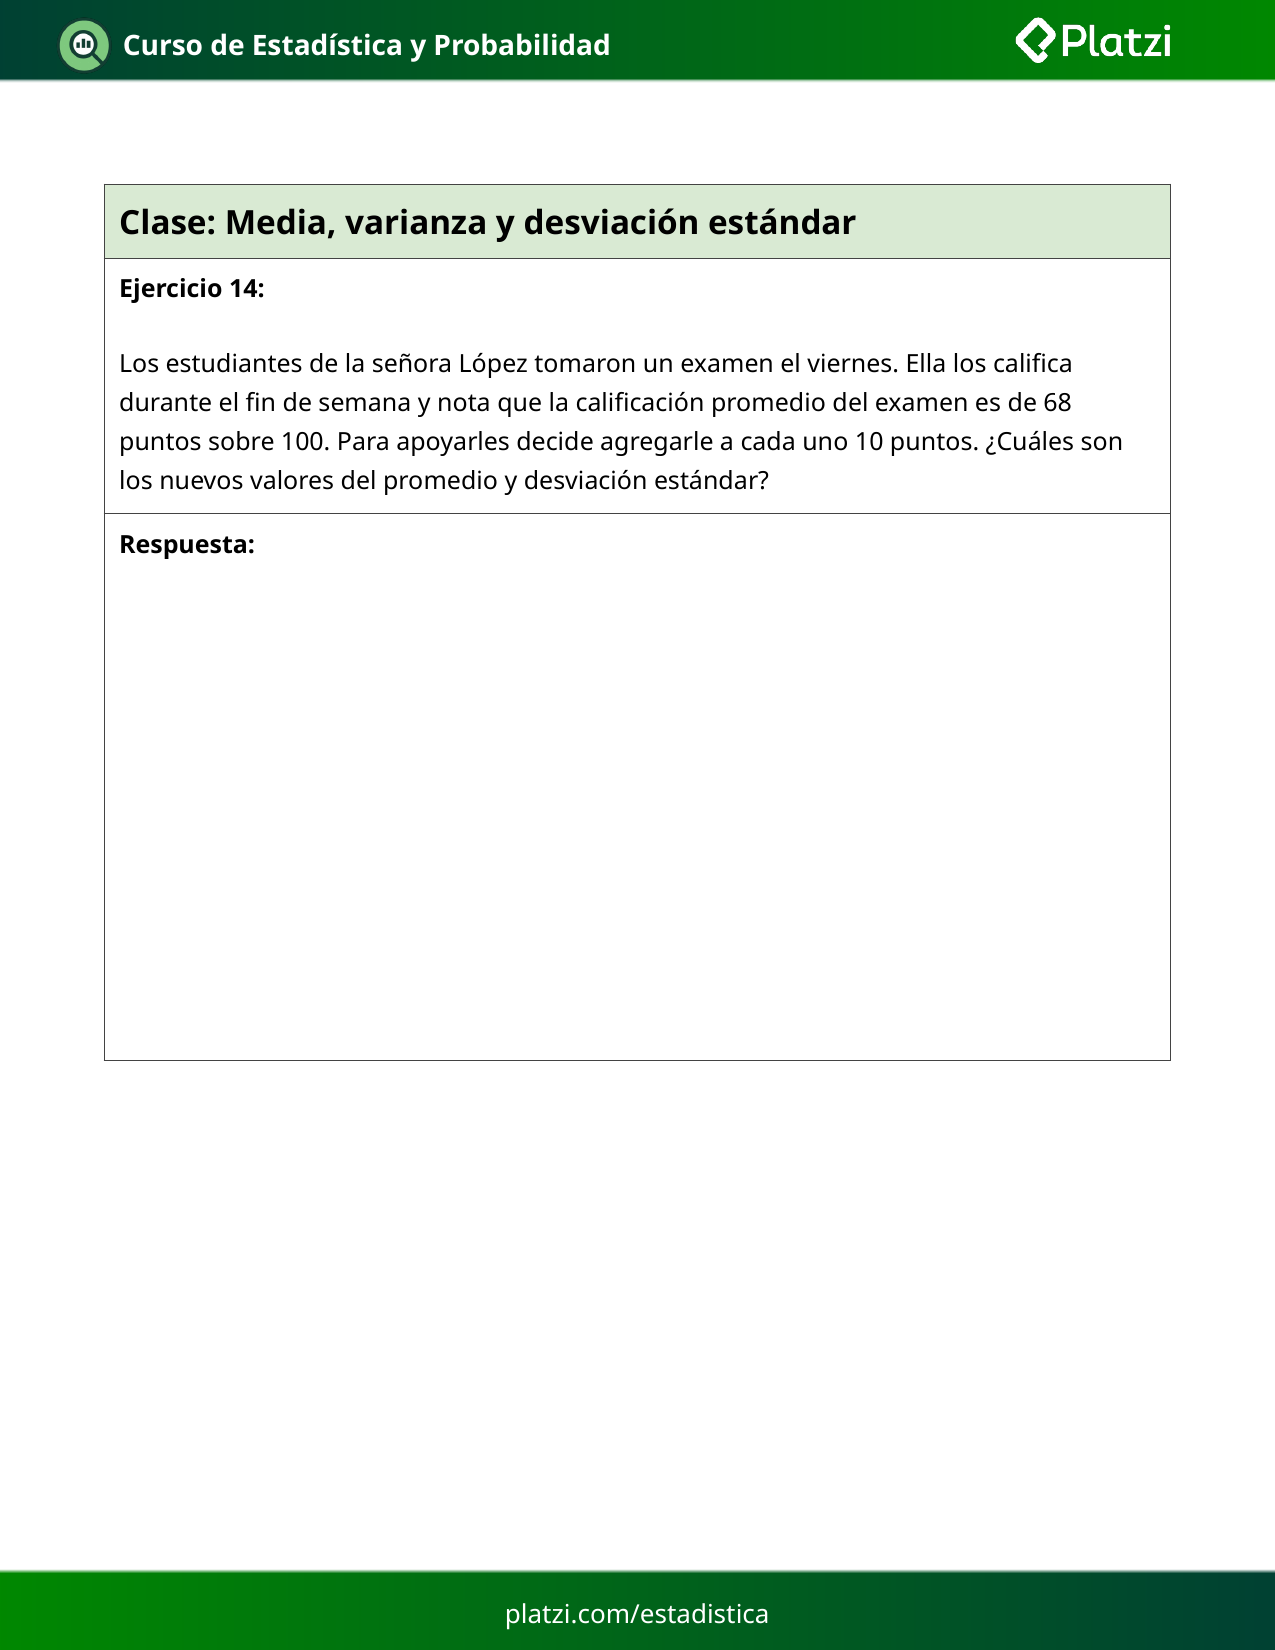

Curso de Estadística y Probabilidad
| Clase: Media, varianza y desviación estándar |
| --- |
| Ejercicio 14: Los estudiantes de la señora López tomaron un examen el viernes. Ella los califica durante el fin de semana y nota que la calificación promedio del examen es de 68 puntos sobre 100. Para apoyarles decide agregarle a cada uno 10 puntos. ¿Cuáles son los nuevos valores del promedio y desviación estándar? |
| Respuesta: |
# platzi.com/estadistica